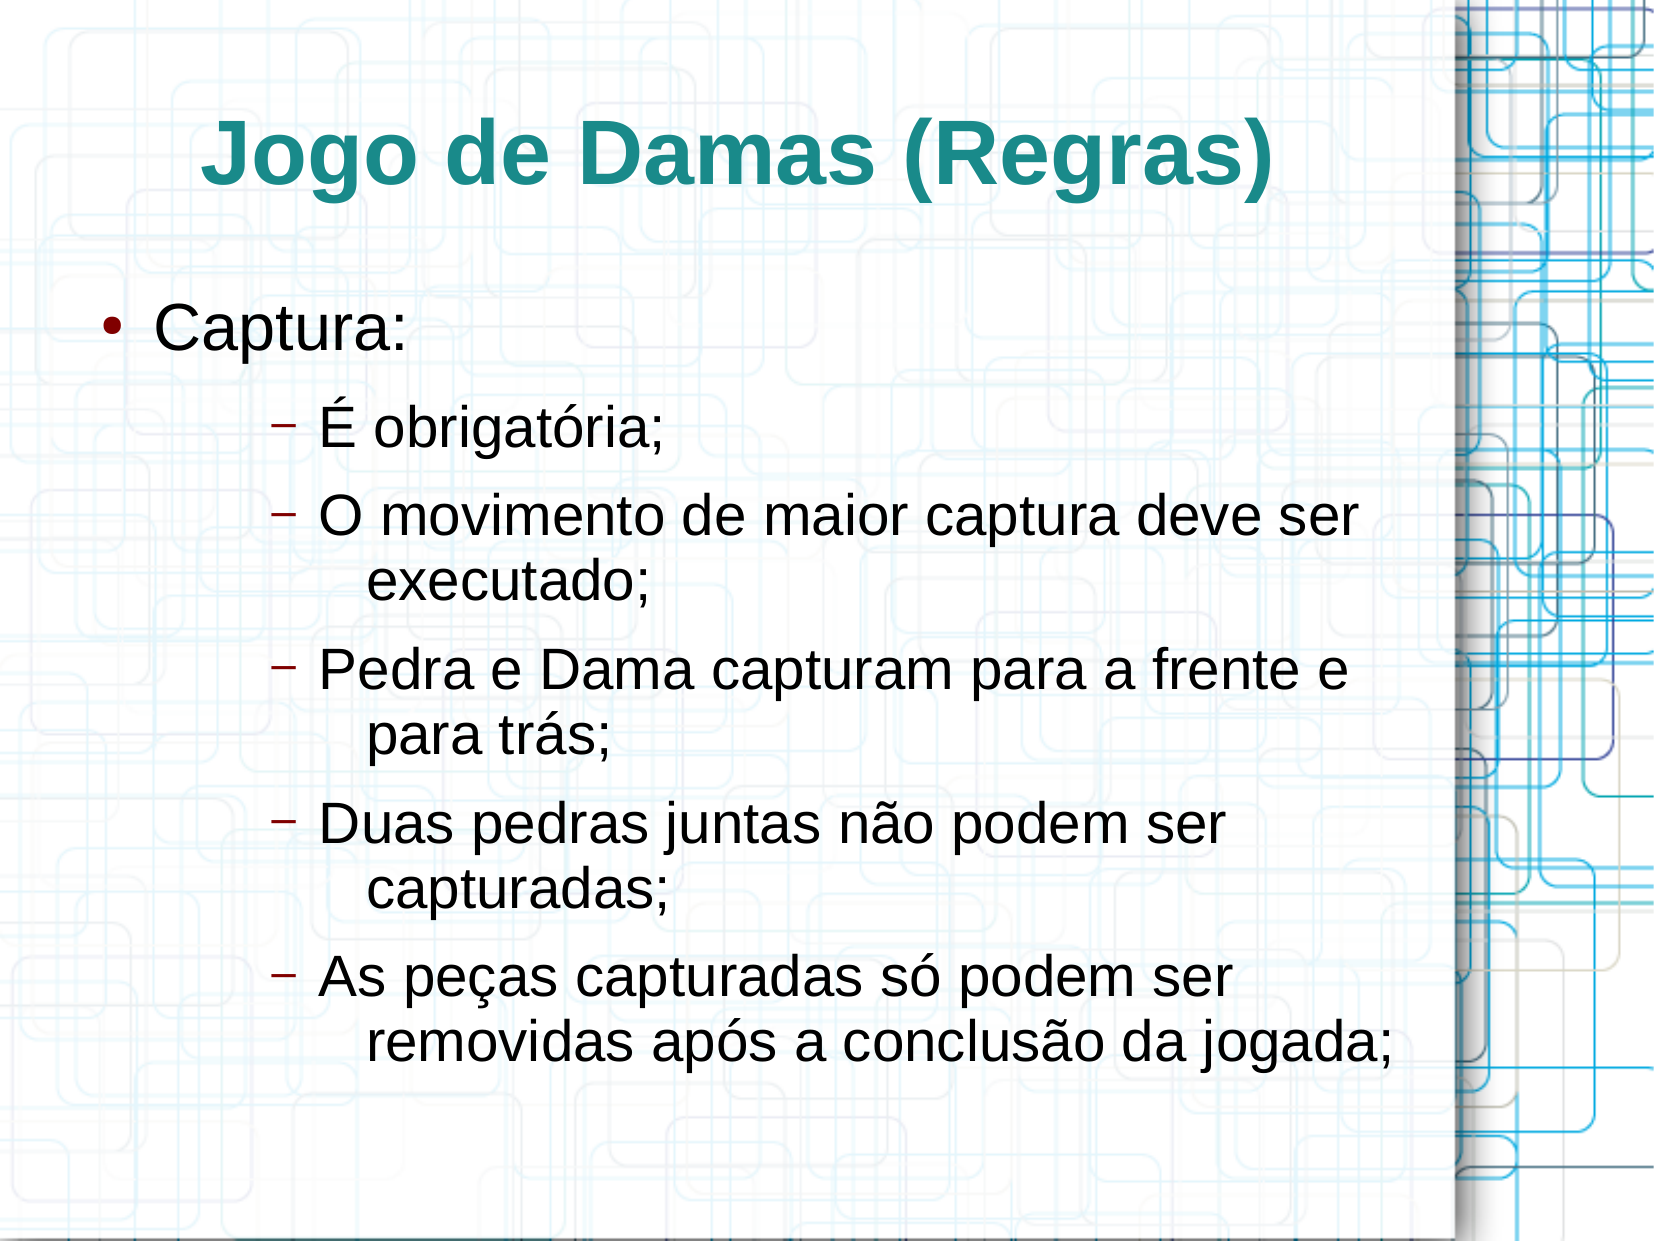

# Jogo de Damas (Regras)
Captura:
É obrigatória;
O movimento de maior captura deve ser executado;
Pedra e Dama capturam para a frente e para trás;
Duas pedras juntas não podem ser capturadas;
As peças capturadas só podem ser removidas após a conclusão da jogada;